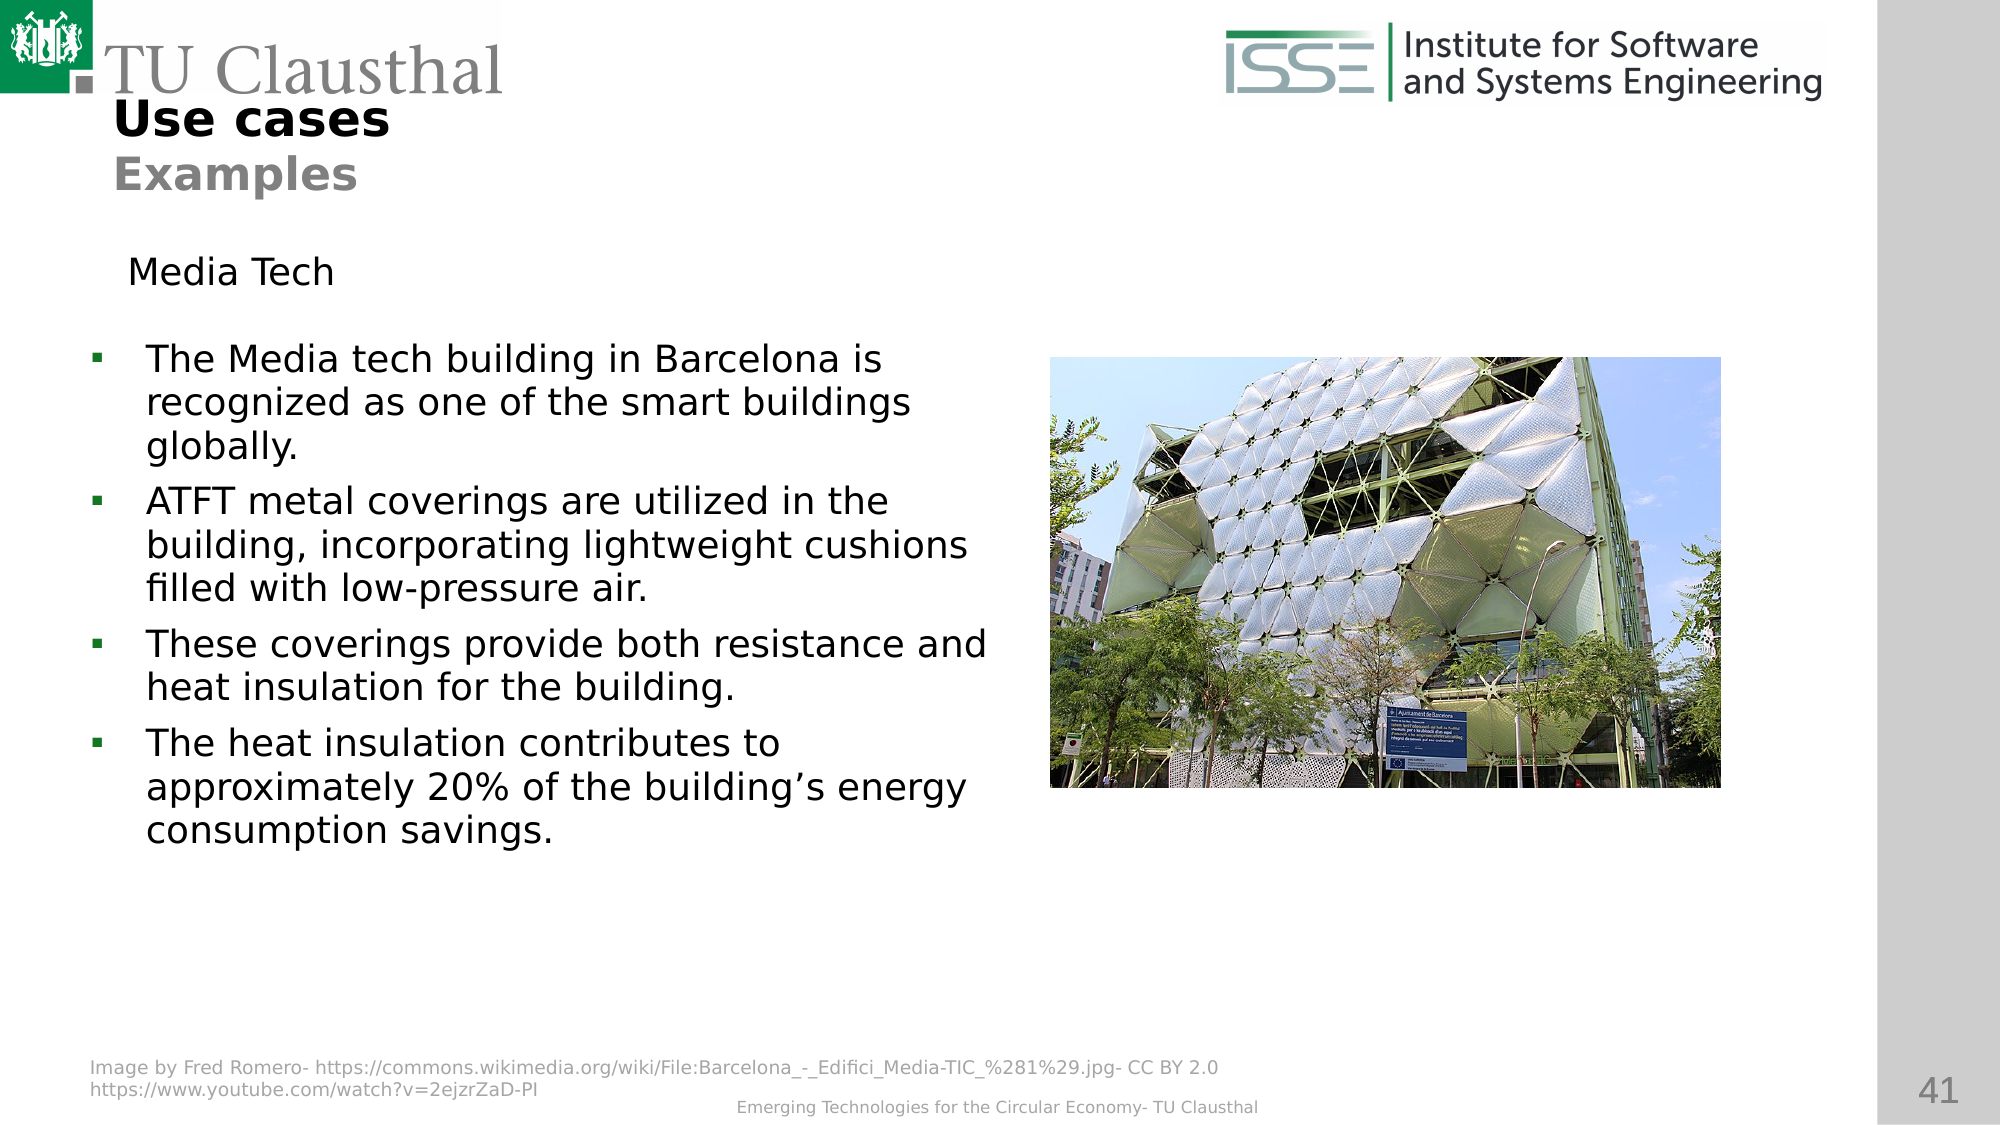

# Use cases Examples
Media Tech
The Media tech building in Barcelona is recognized as one of the smart buildings globally.
ATFT metal coverings are utilized in the building, incorporating lightweight cushions filled with low-pressure air.
These coverings provide both resistance and heat insulation for the building.
The heat insulation contributes to approximately 20% of the building’s energy consumption savings.
Image by Fred Romero- https://commons.wikimedia.org/wiki/File:Barcelona_-_Edifici_Media-TIC_%281%29.jpg- CC BY 2.0
https://www.youtube.com/watch?v=2ejzrZaD-PI